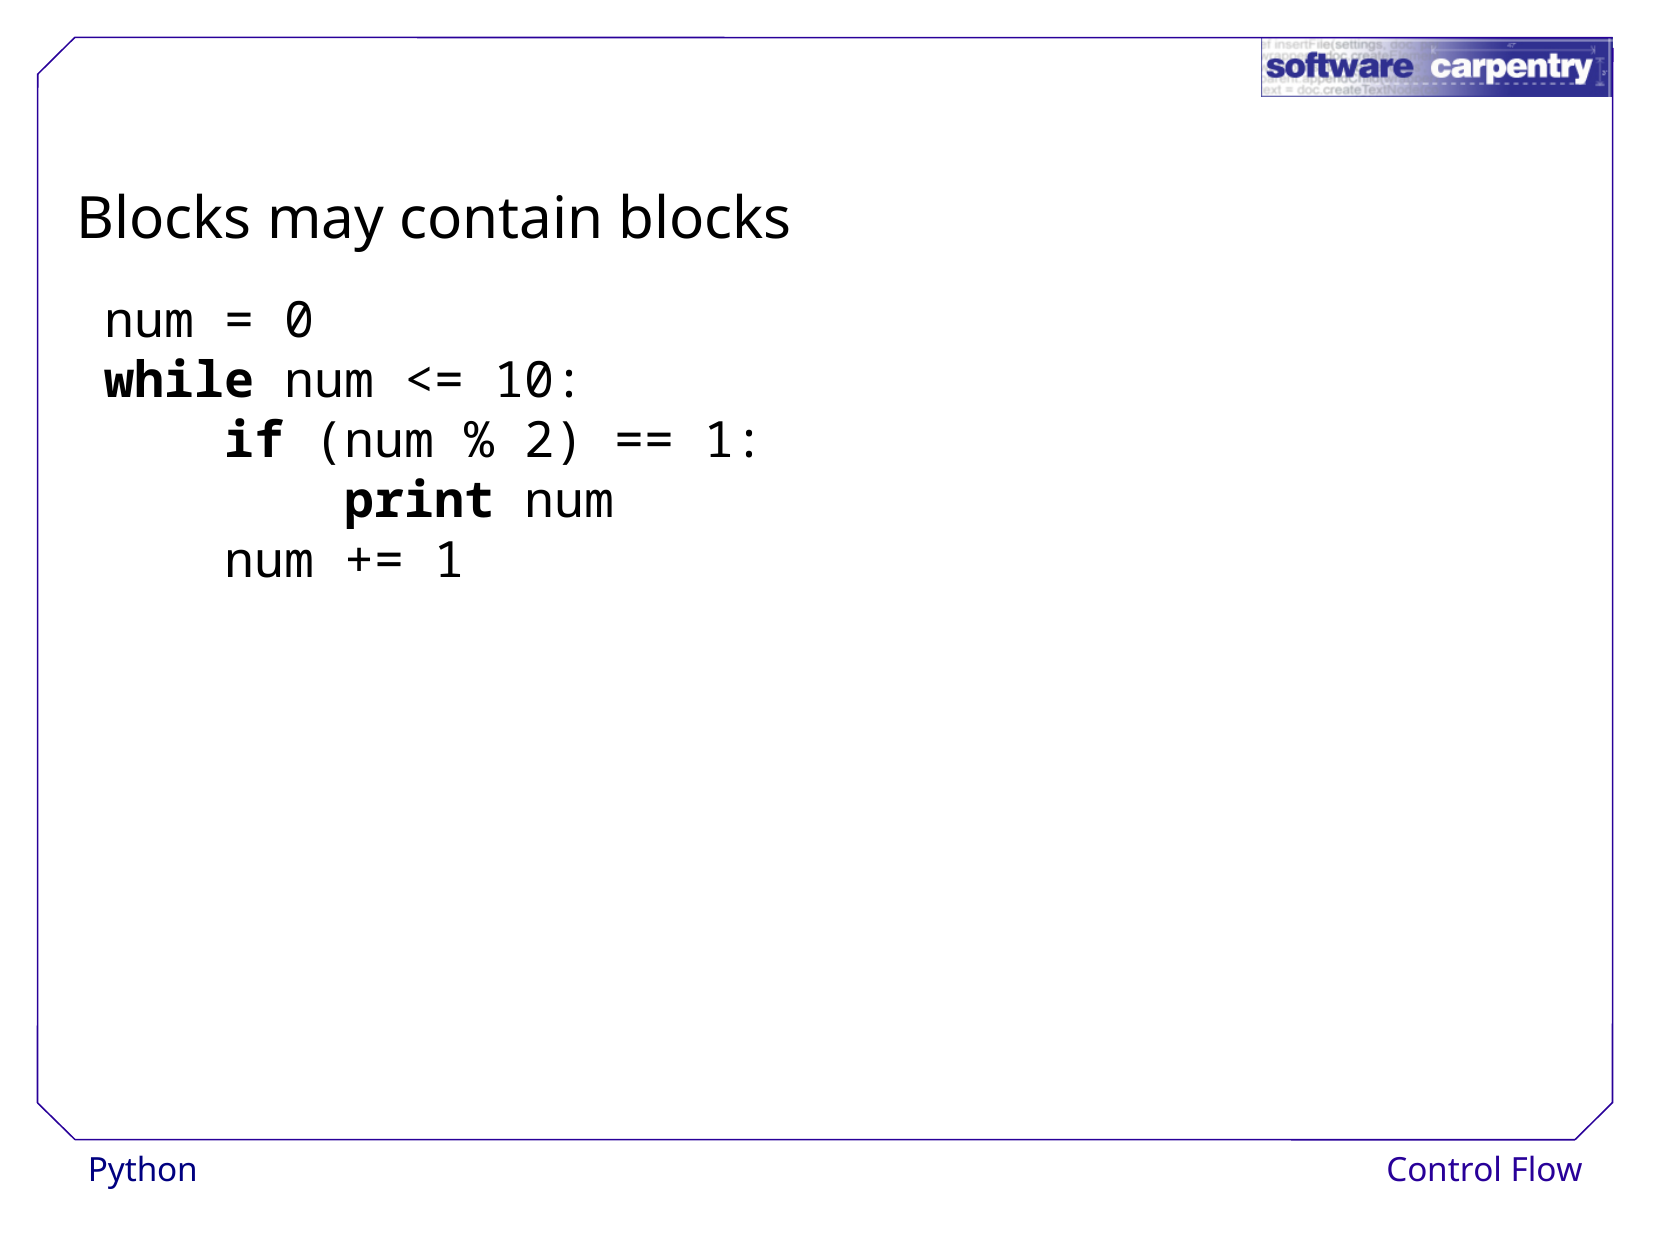

Blocks may contain blocks
num = 0
while num <= 10:
 if (num % 2) == 1:
 print num
 num += 1